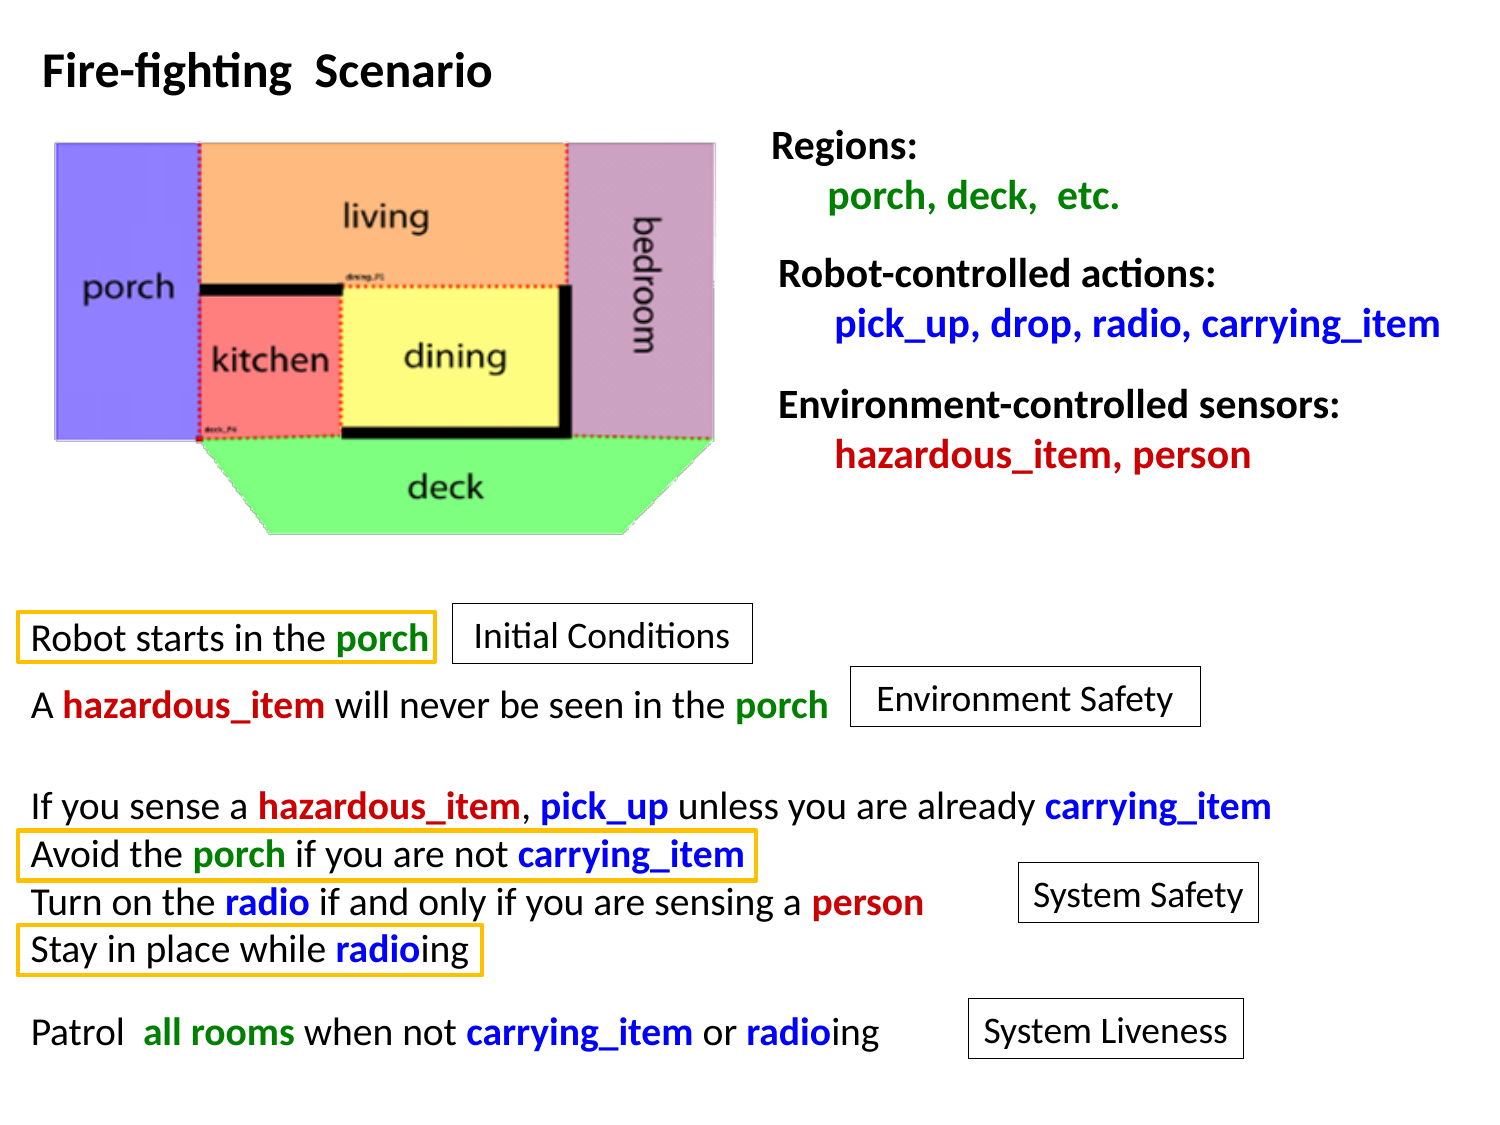

Fire-fighting Scenario
Regions:
porch, deck, etc.
Robot-controlled actions:
pick_up, drop, radio, carrying_item
Environment-controlled sensors:
hazardous_item, person
Robot starts in the porch
Initial Conditions
Environment Safety
A hazardous_item will never be seen in the porch
If you sense a hazardous_item, pick_up unless you are already carrying_item
Avoid the porch if you are not carrying_item
Turn on the radio if and only if you are sensing a person
Stay in place while radioing
System Safety
Patrol all rooms when not carrying_item or radioing
System Liveness